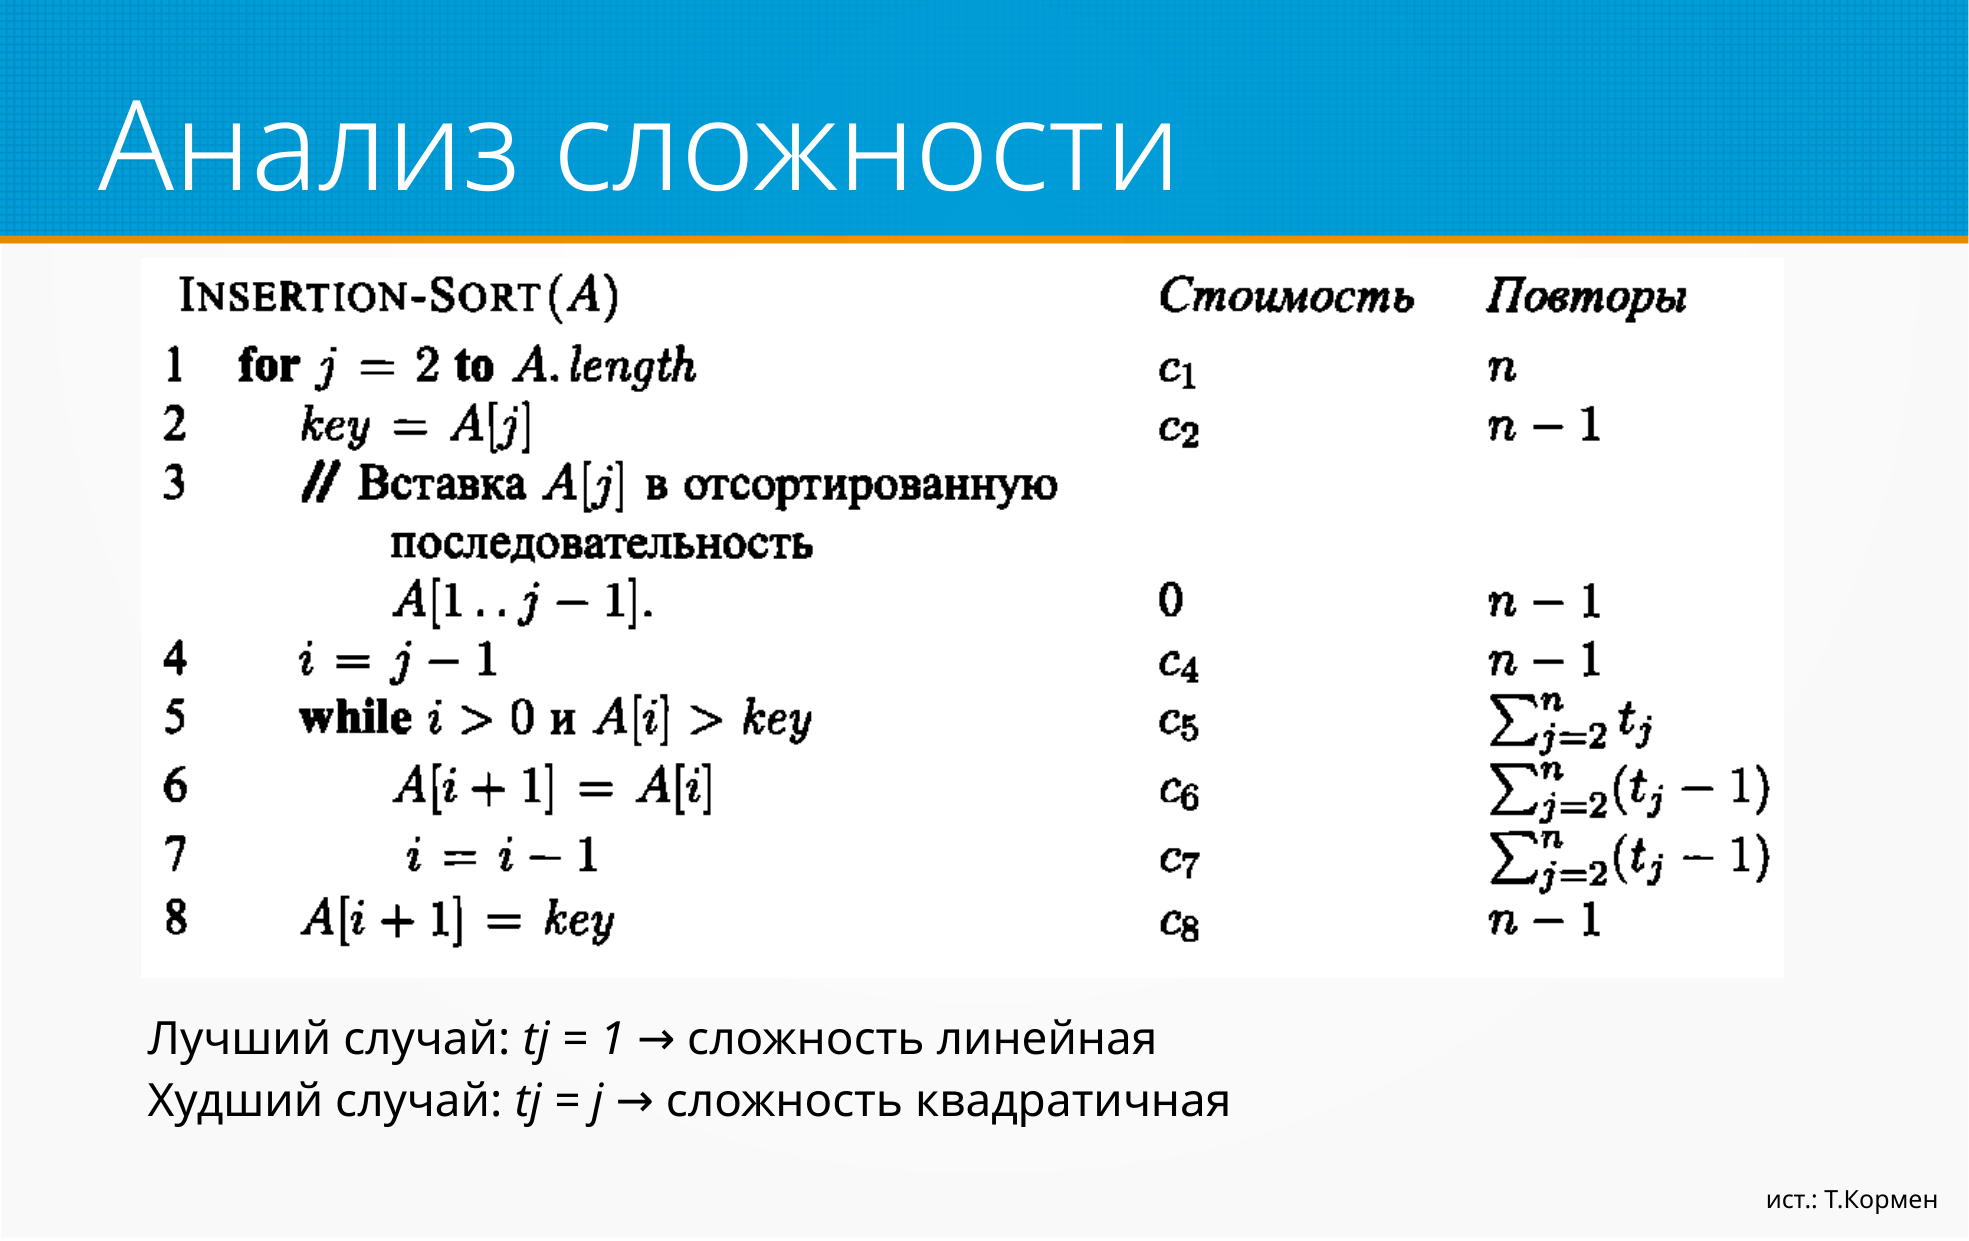

# Анализ сложности
Лучший случай: tj = 1 → сложность линейная
Худший случай: tj = j → сложность квадратичная
ист.: Т.Кормен